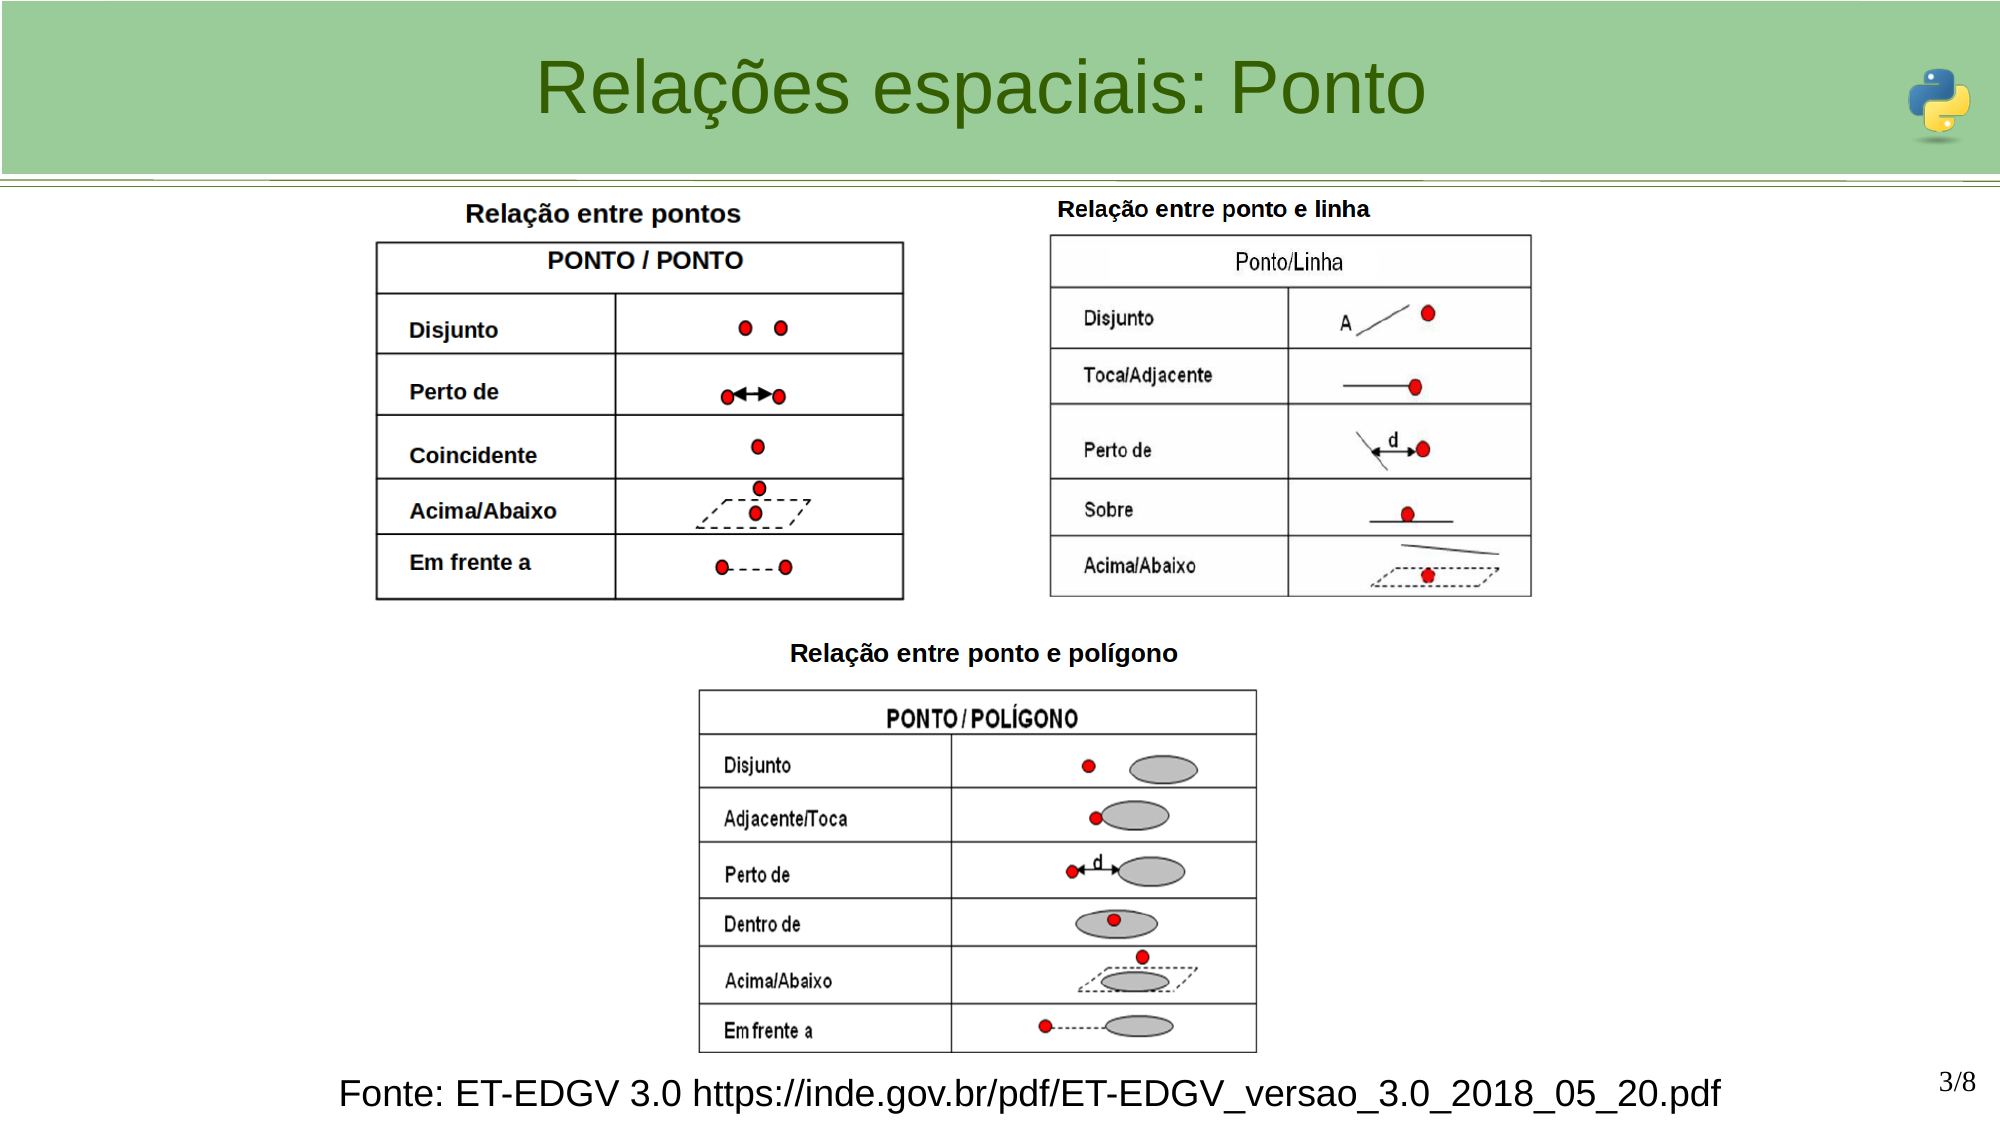

# Relações espaciais: Ponto
3
Fonte: ET-EDGV 3.0 https://inde.gov.br/pdf/ET-EDGV_versao_3.0_2018_05_20.pdf